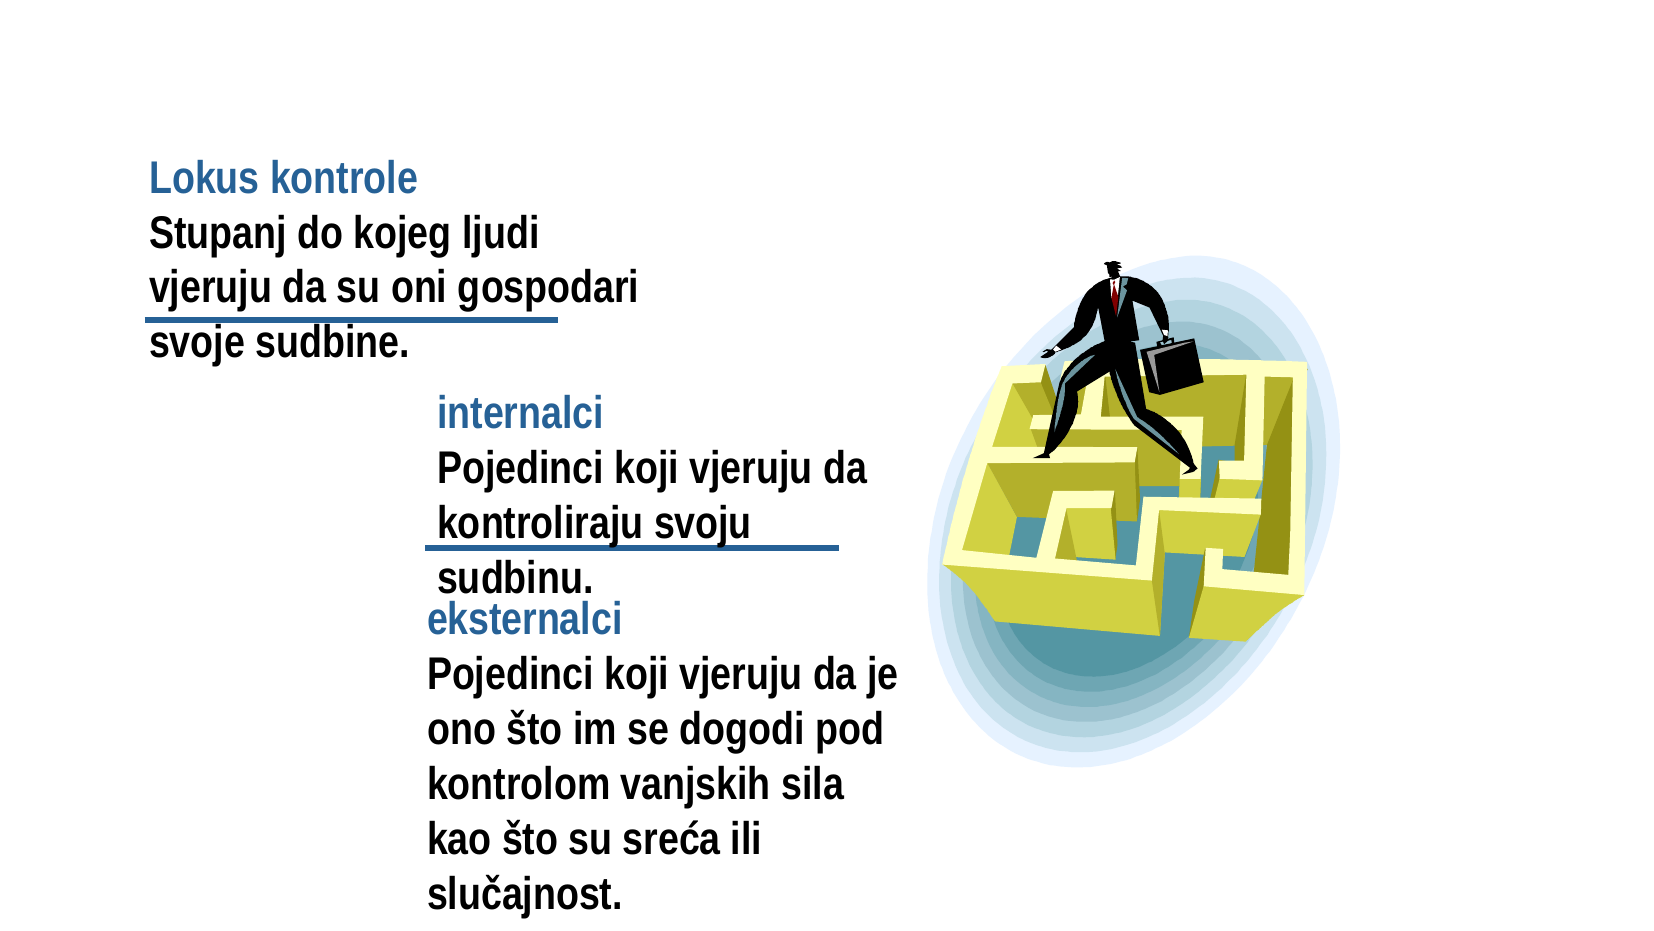

Lokus kontrole
Stupanj do kojeg ljudi vjeruju da su oni gospodari svoje sudbine.
internalci
Pojedinci koji vjeruju da kontroliraju svoju sudbinu.
eksternalci
Pojedinci koji vjeruju da je ono što im se dogodi pod kontrolom vanjskih sila kao što su sreća ili slučajnost.